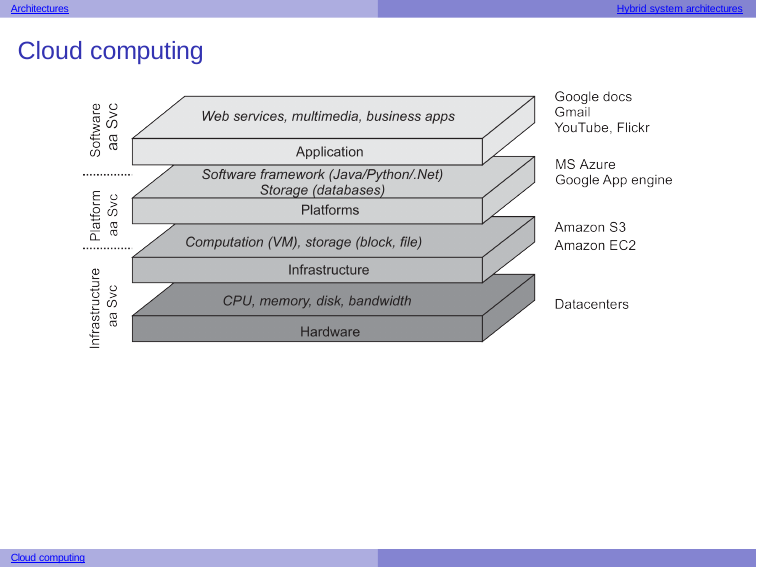

Architectures
Hybrid system architectures
Cloud computing
Cloud computing